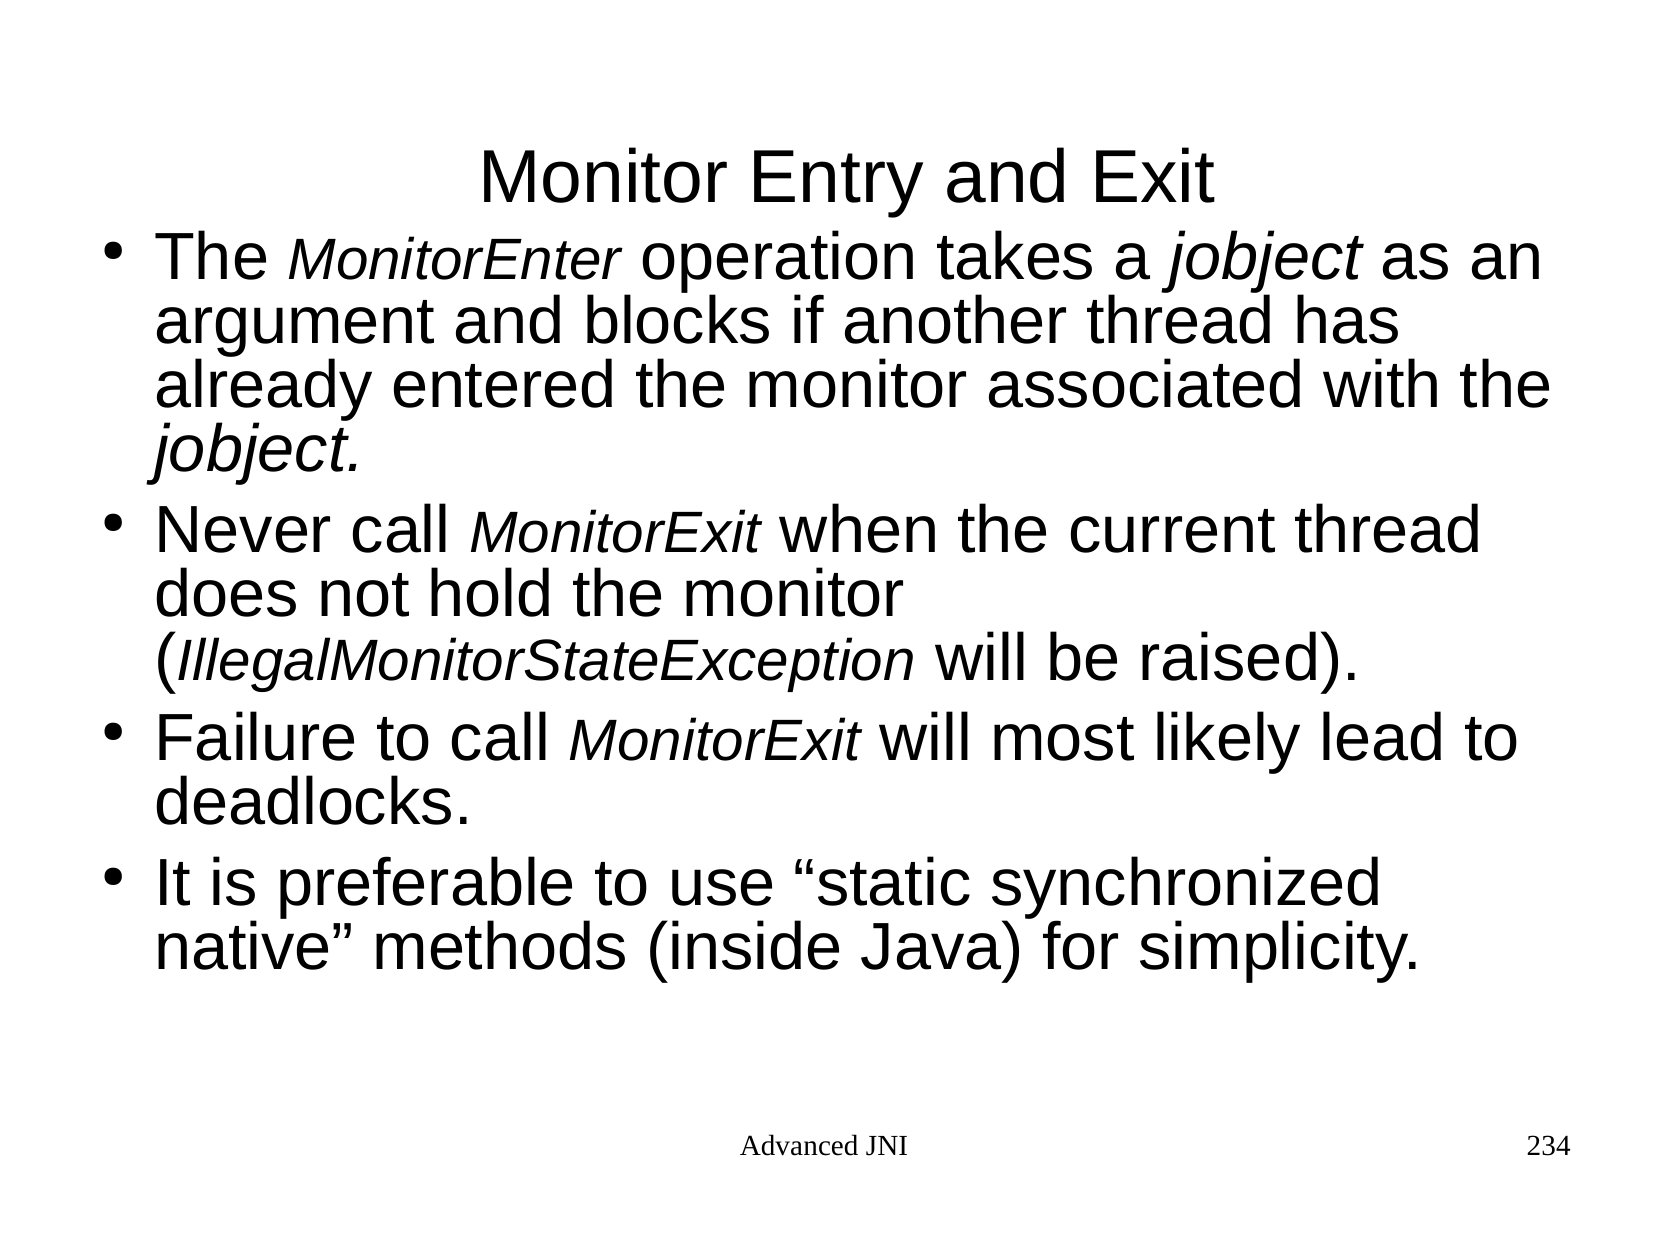

# Monitor Entry and Exit
The MonitorEnter operation takes a jobject as an argument and blocks if another thread has already entered the monitor associated with the jobject.
Never call MonitorExit when the current thread does not hold the monitor (IllegalMonitorStateException will be raised).
Failure to call MonitorExit will most likely lead to deadlocks.
It is preferable to use “static synchronized native” methods (inside Java) for simplicity.
Advanced JNI
234